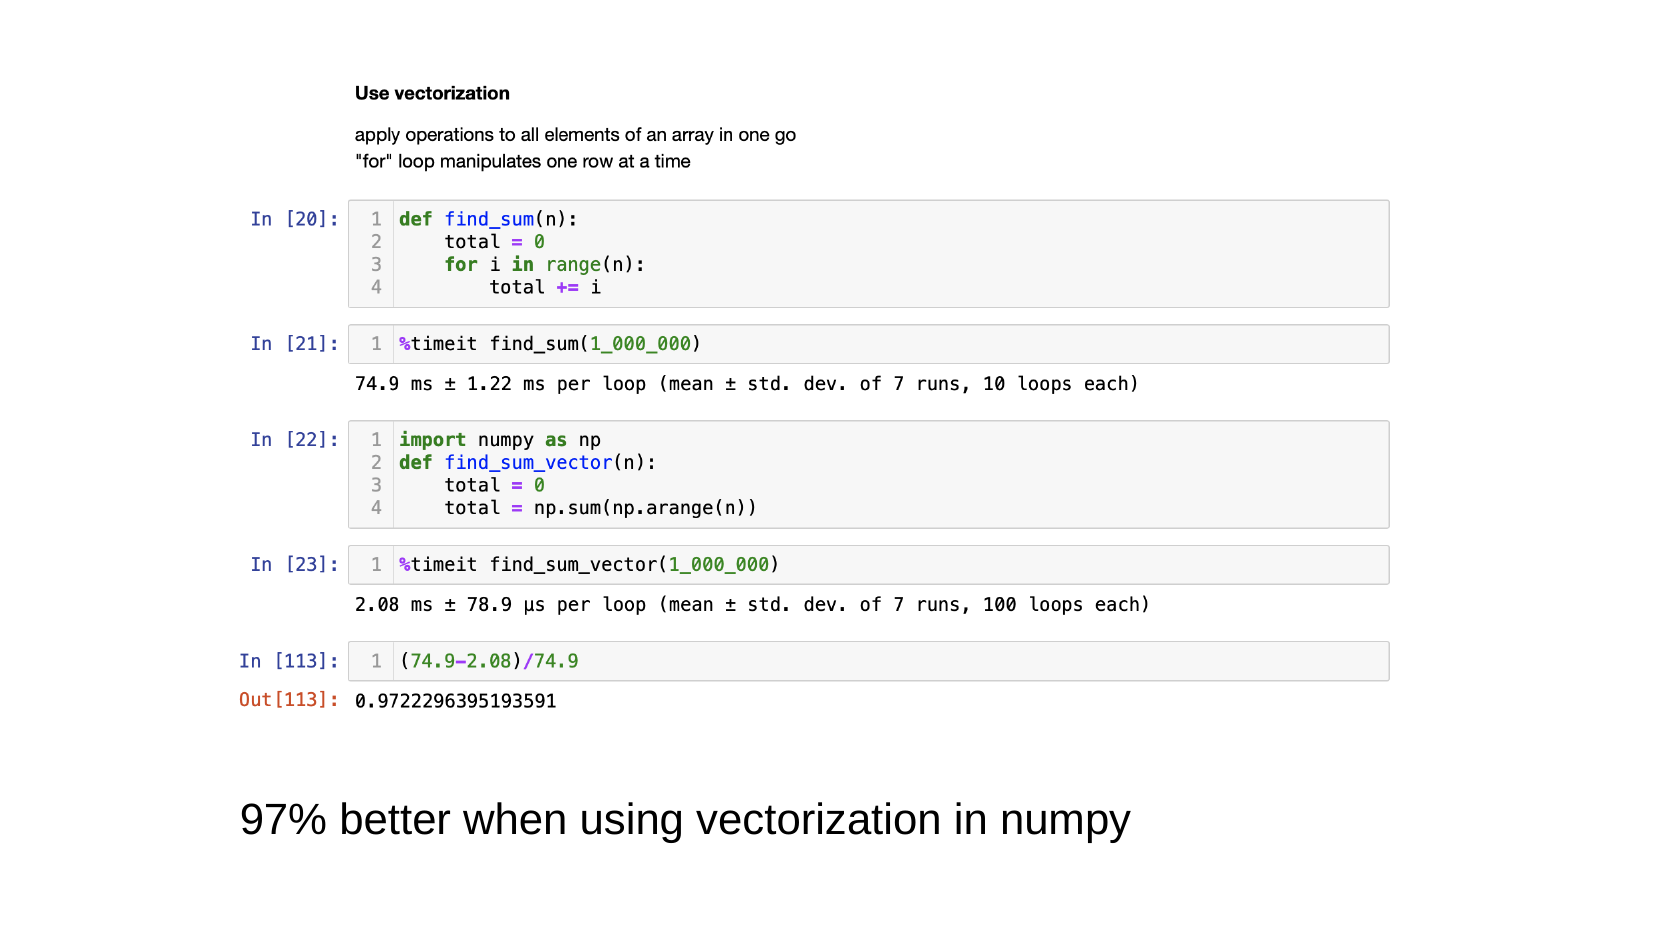

97% better when using vectorization in numpy